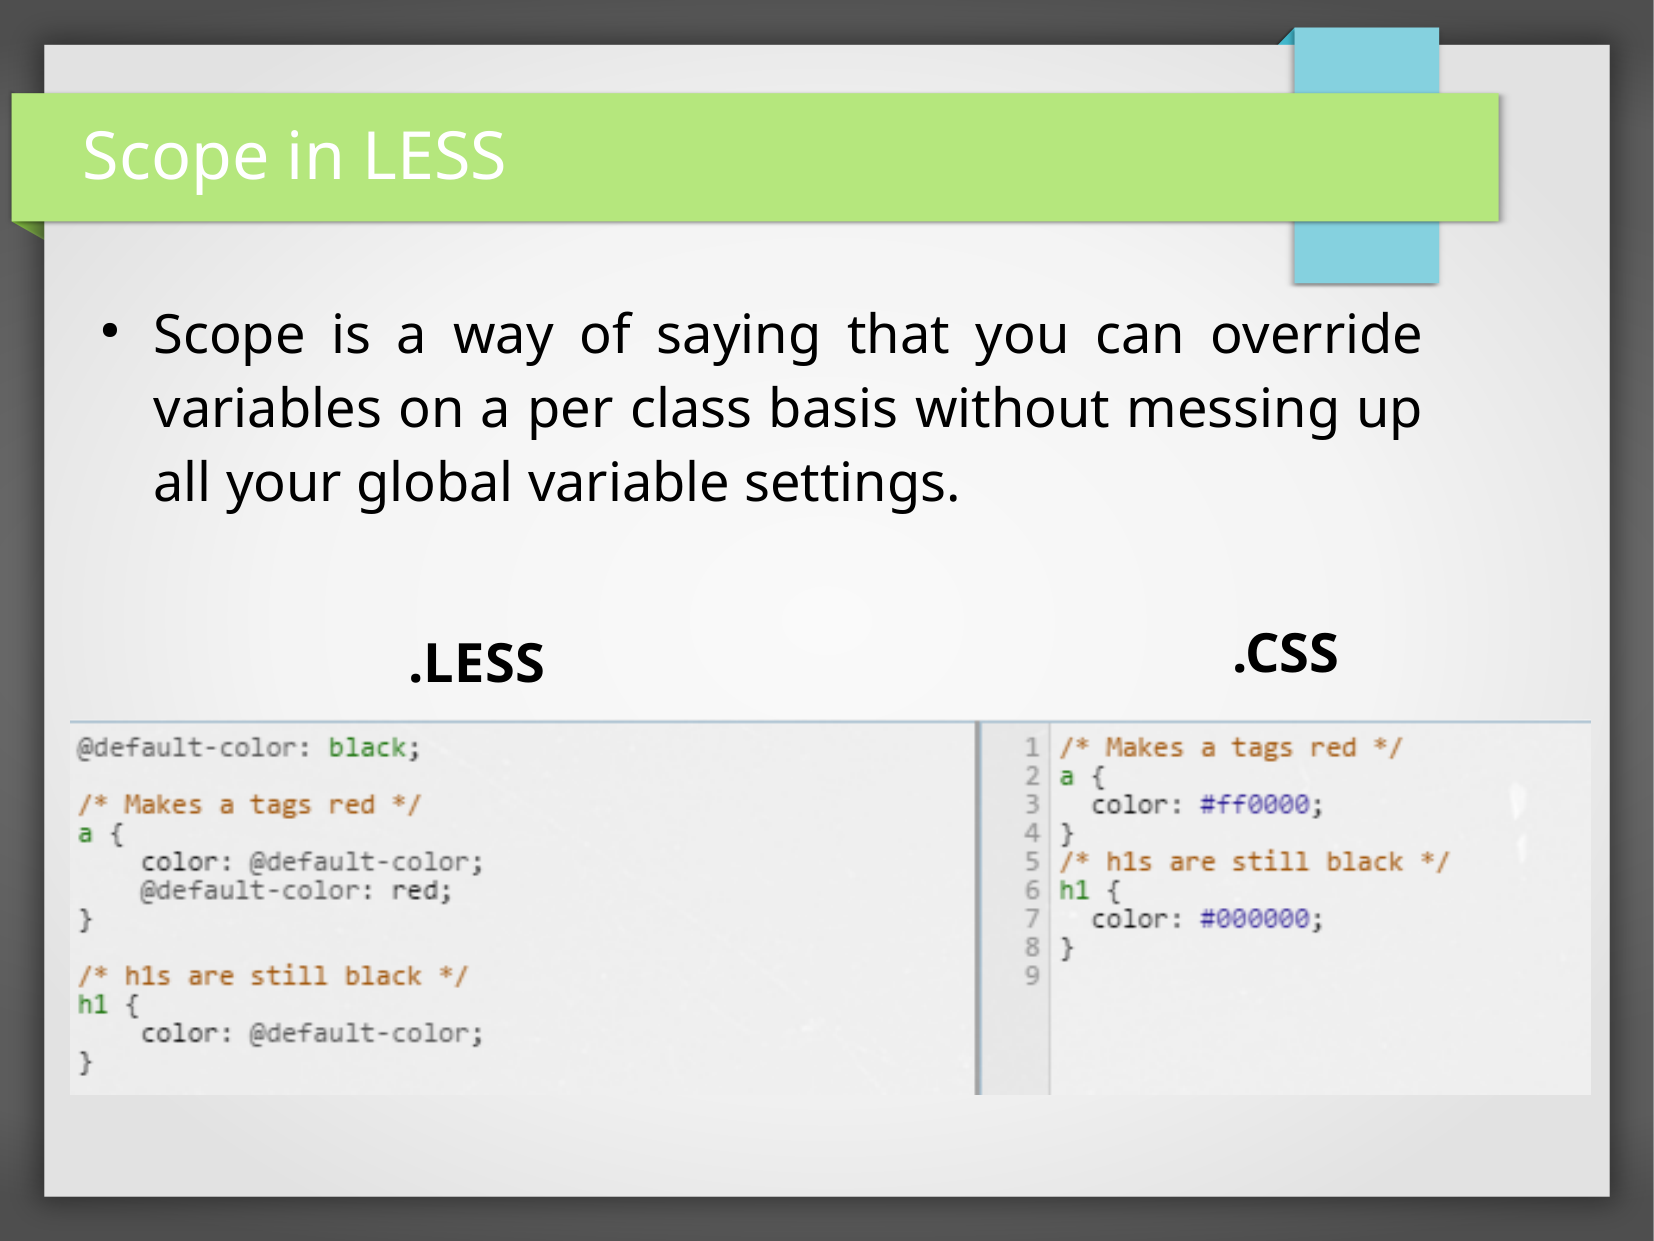

# Scope in LESS
Scope is a way of saying that you can override variables on a per class basis without messing up all your global variable settings.
.CSS
.LESS